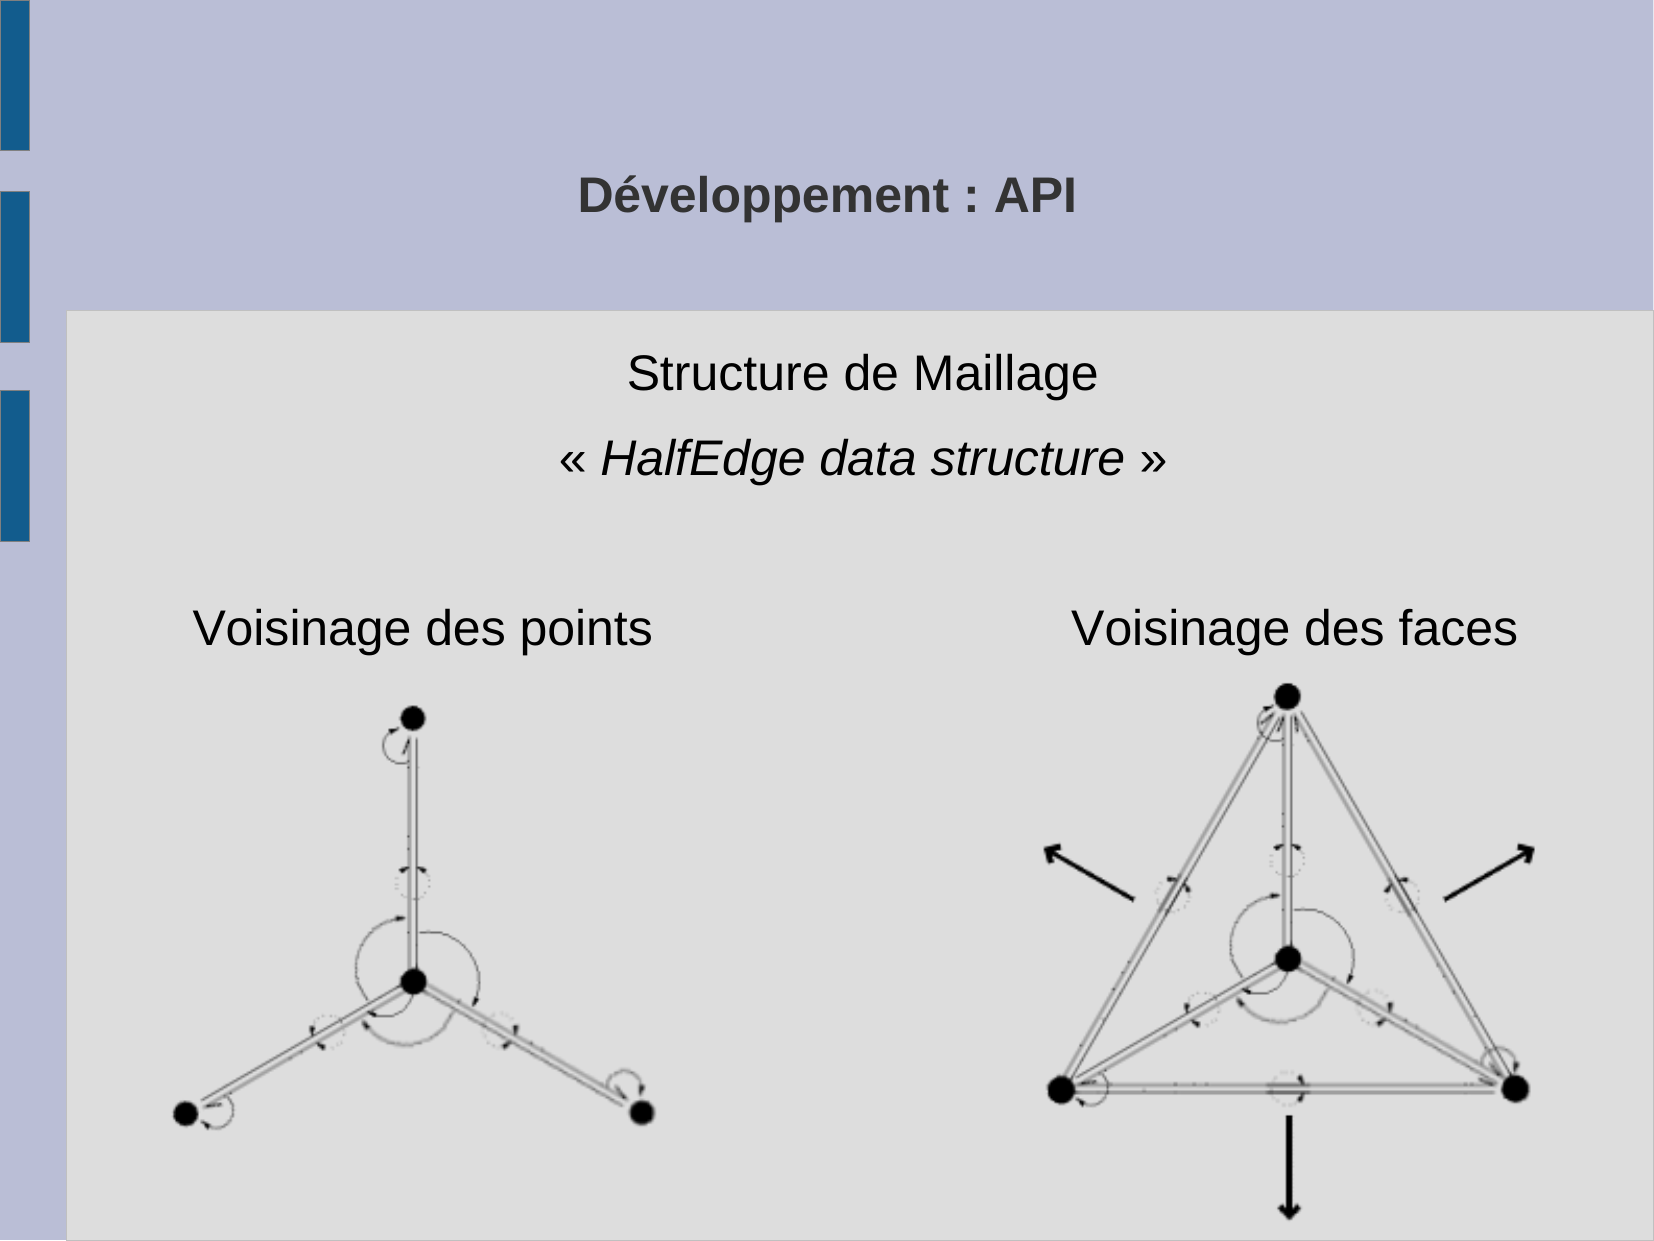

# Développement : API
Structure de Maillage
« HalfEdge data structure »
Voisinage des points Voisinage des faces